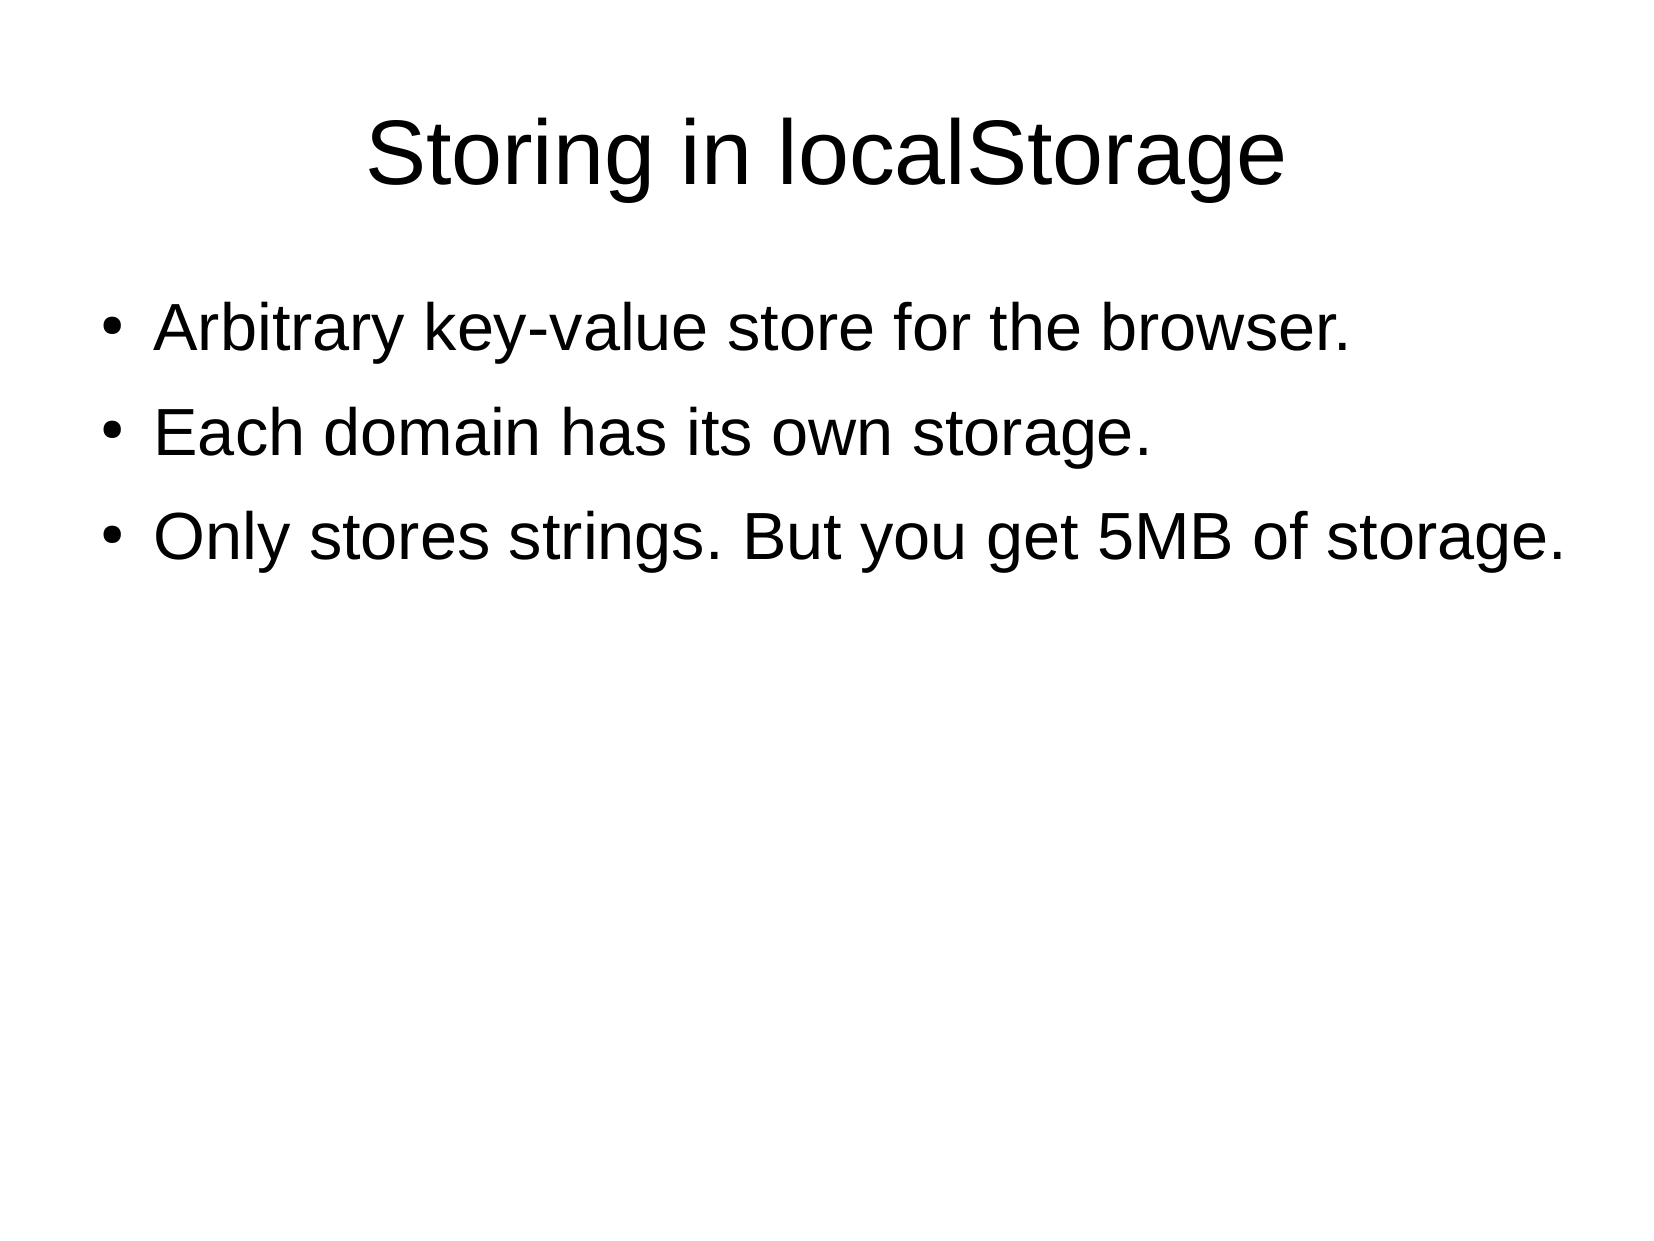

# Storing in localStorage
Arbitrary key-value store for the browser.
Each domain has its own storage.
Only stores strings. But you get 5MB of storage.